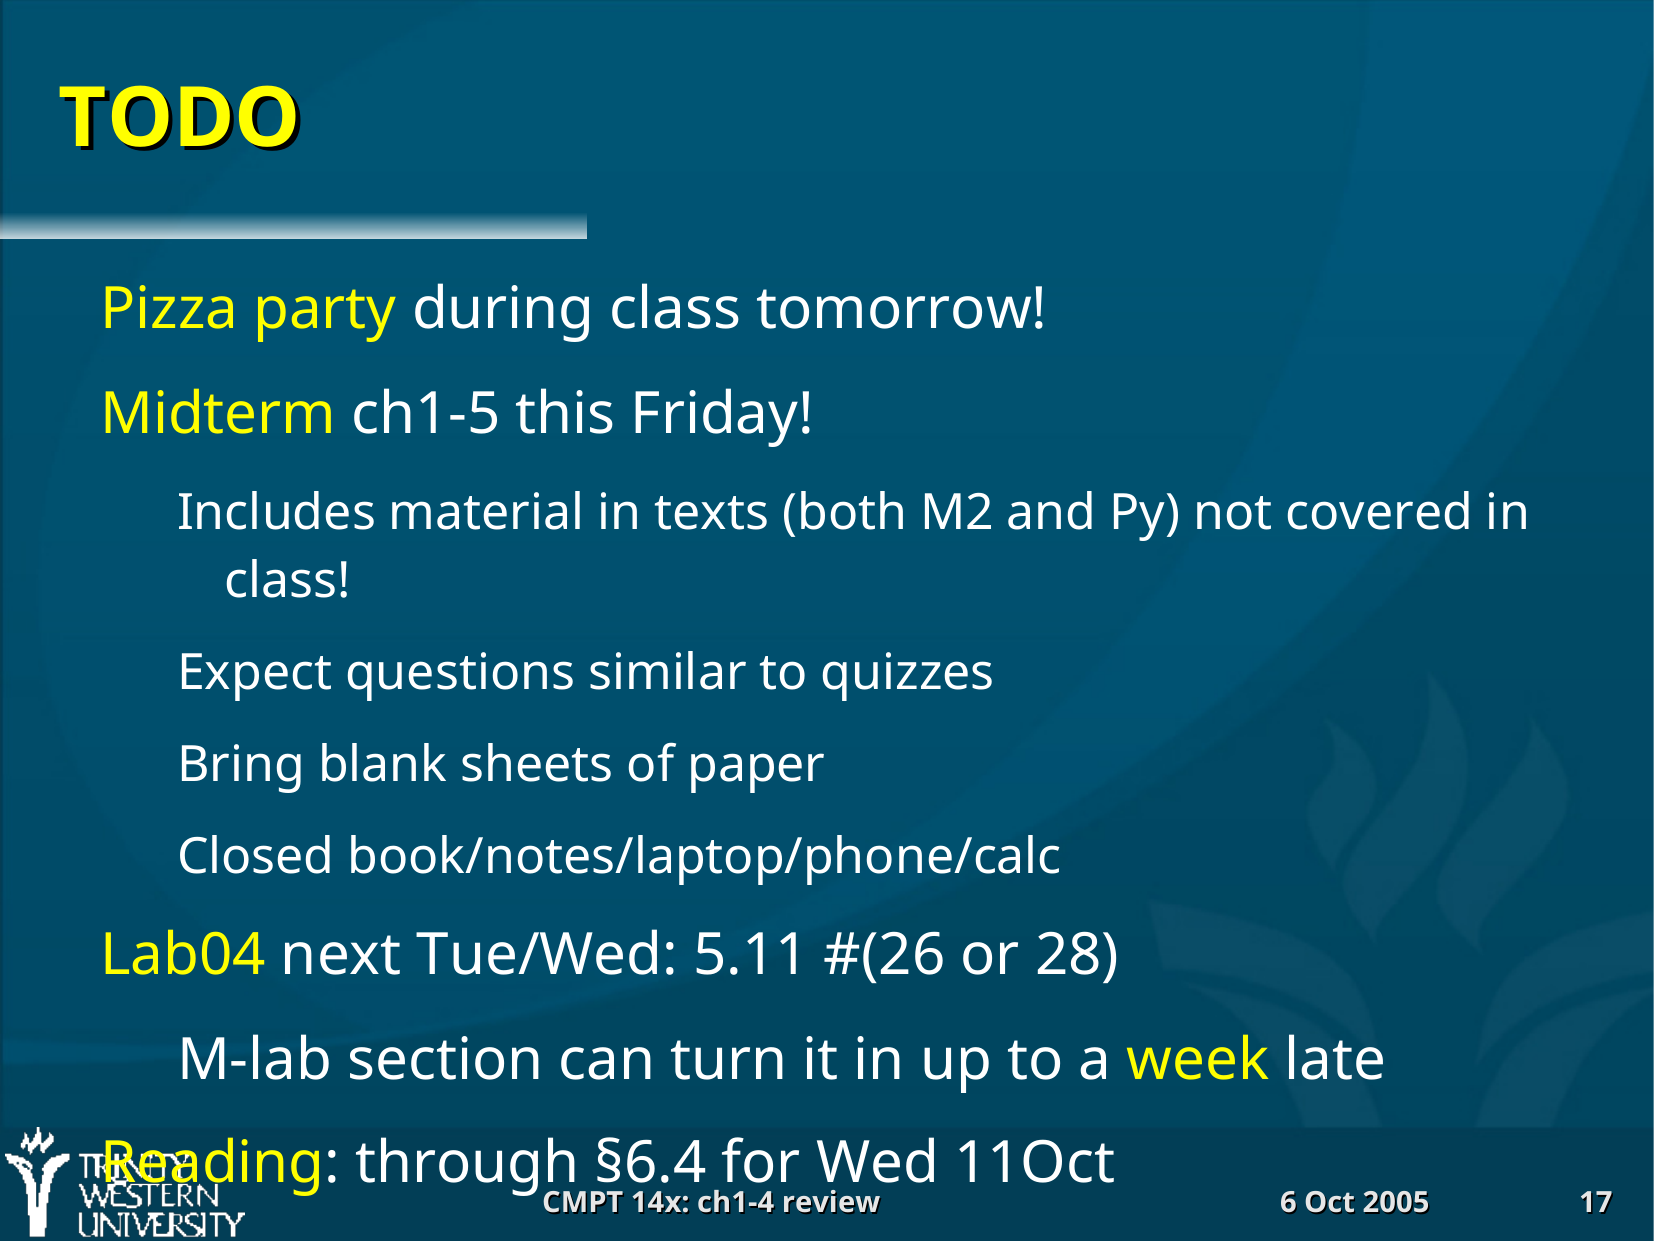

# TODO
Pizza party during class tomorrow!
Midterm ch1-5 this Friday!
Includes material in texts (both M2 and Py) not covered in class!
Expect questions similar to quizzes
Bring blank sheets of paper
Closed book/notes/laptop/phone/calc
Lab04 next Tue/Wed: 5.11 #(26 or 28)
M-lab section can turn it in up to a week late
Reading: through §6.4 for Wed 11Oct
CMPT 14x: ch1-4 review
6 Oct 2005
17